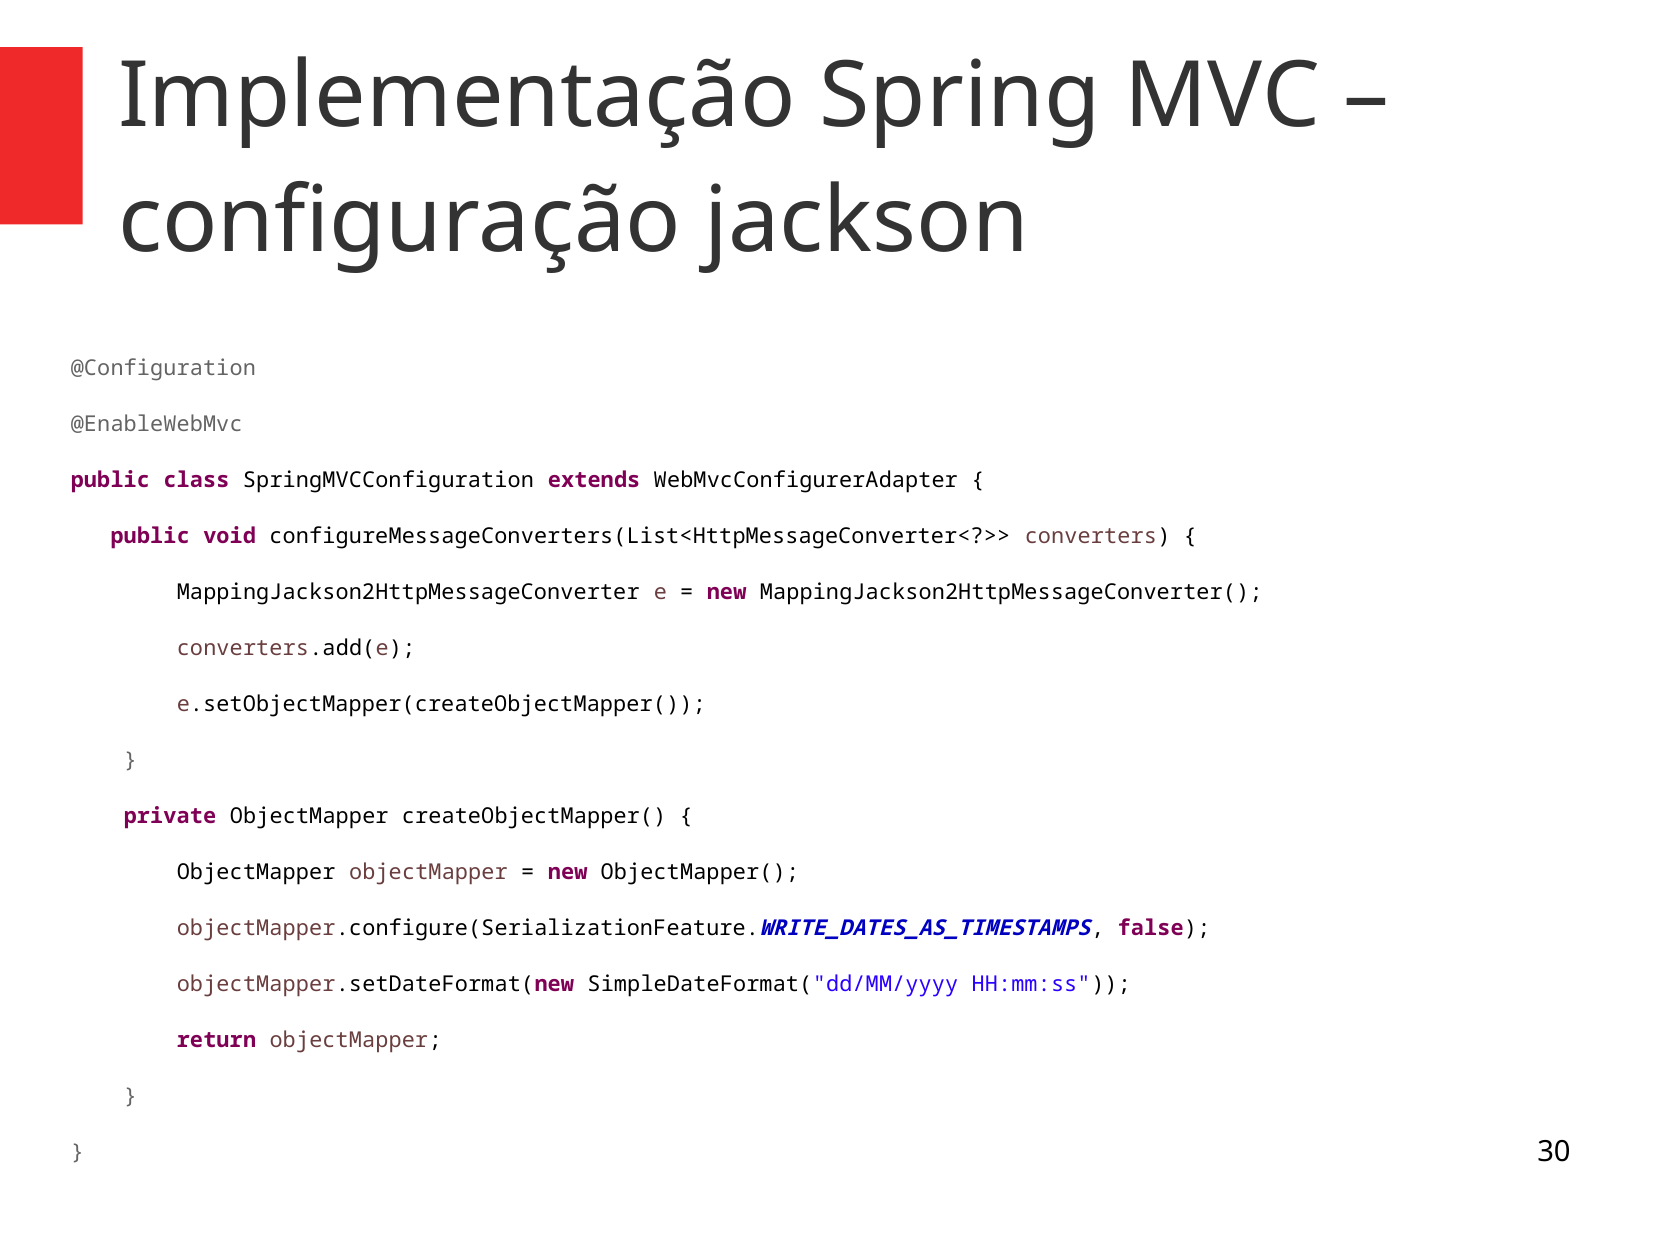

# Implementação Spring MVC – configuração jackson
@Configuration
@EnableWebMvc
public class SpringMVCConfiguration extends WebMvcConfigurerAdapter {
 public void configureMessageConverters(List<HttpMessageConverter<?>> converters) {
 MappingJackson2HttpMessageConverter e = new MappingJackson2HttpMessageConverter();
 converters.add(e);
 e.setObjectMapper(createObjectMapper());
 }
 private ObjectMapper createObjectMapper() {
 ObjectMapper objectMapper = new ObjectMapper();
 objectMapper.configure(SerializationFeature.WRITE_DATES_AS_TIMESTAMPS, false);
 objectMapper.setDateFormat(new SimpleDateFormat("dd/MM/yyyy HH:mm:ss"));
 return objectMapper;
 }
}
30